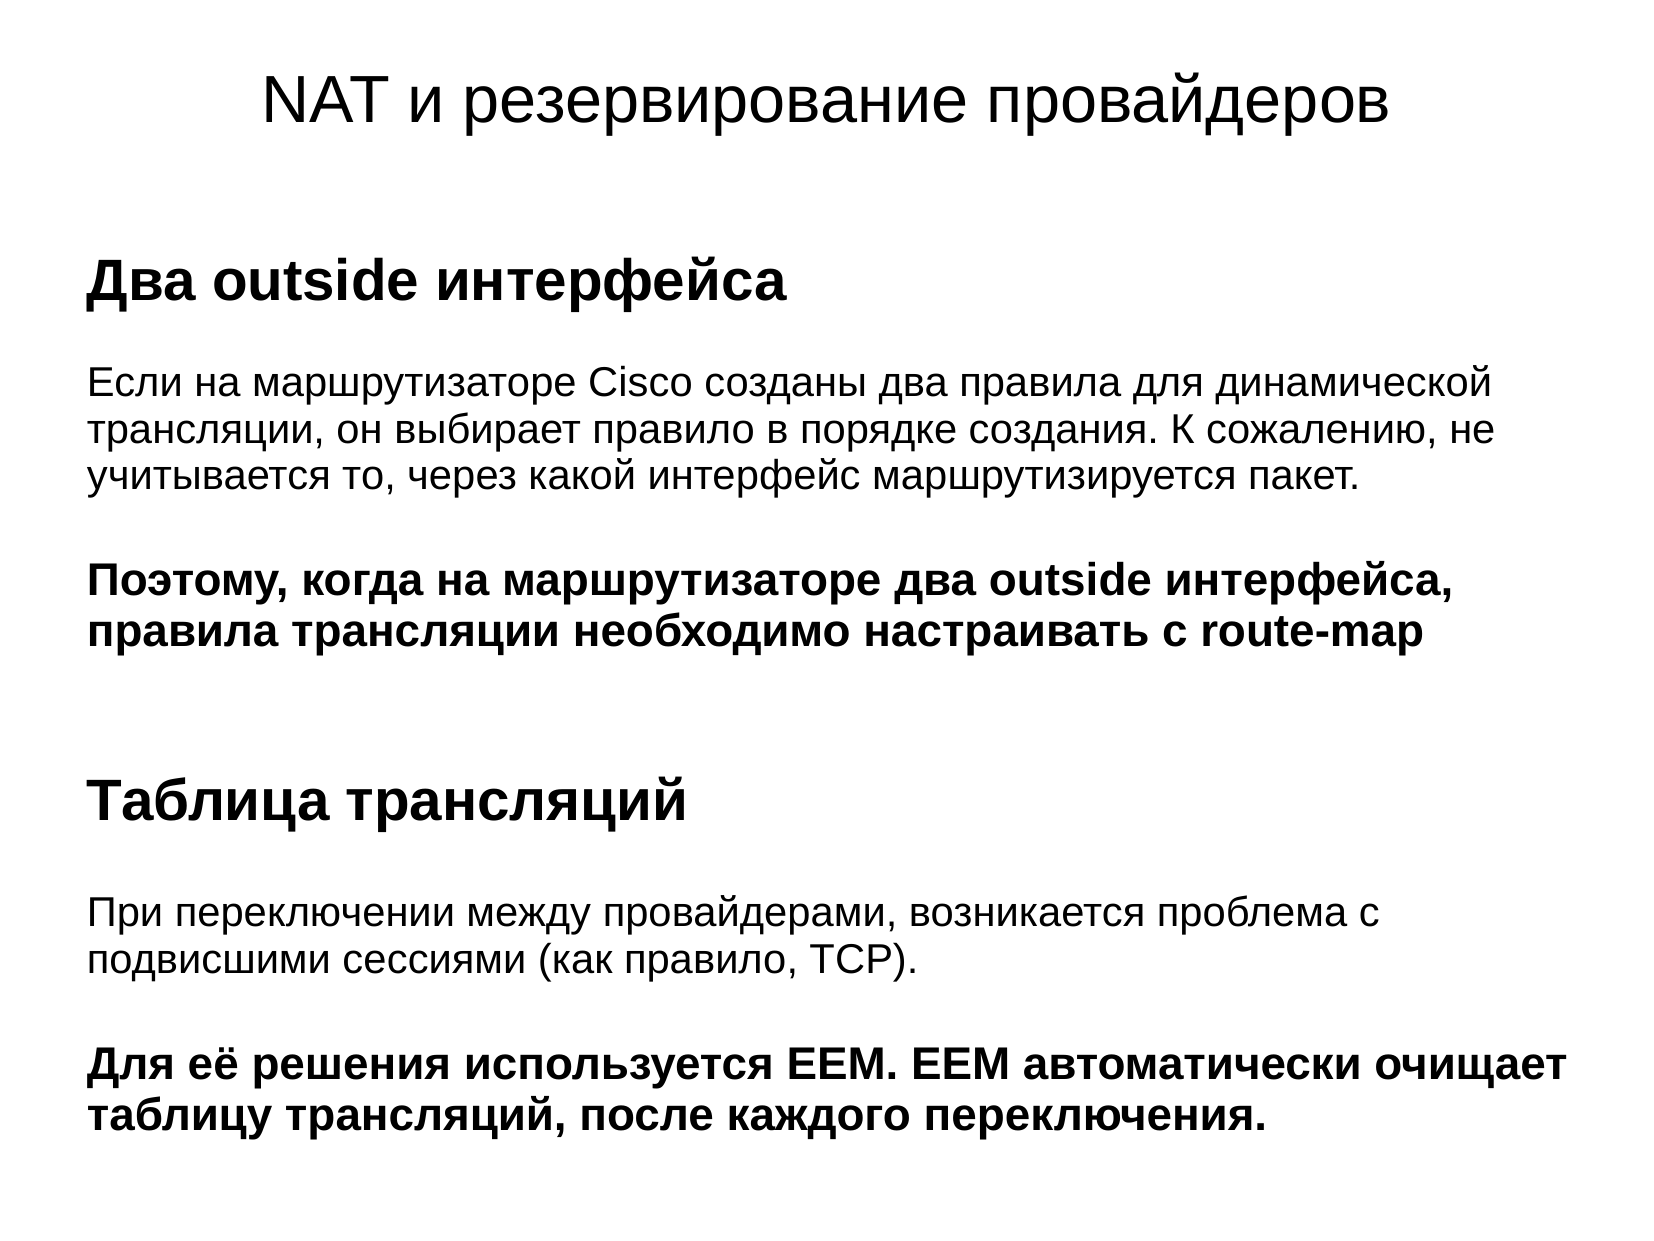

# NAT и резервирование провайдеров
Два outside интерфейса
Если на маршрутизаторе Cisco созданы два правила для динамической трансляции, он выбирает правило в порядке создания. К сожалению, не учитывается то, через какой интерфейс маршрутизируется пакет.
Поэтому, когда на маршрутизаторе два outside интерфейса, правила трансляции необходимо настраивать с route-map
Таблица трансляций
При переключении между провайдерами, возникается проблема с подвисшими сессиями (как правило, TCP).
Для её решения используется EEM. EEM автоматически очищает таблицу трансляций, после каждого переключения.